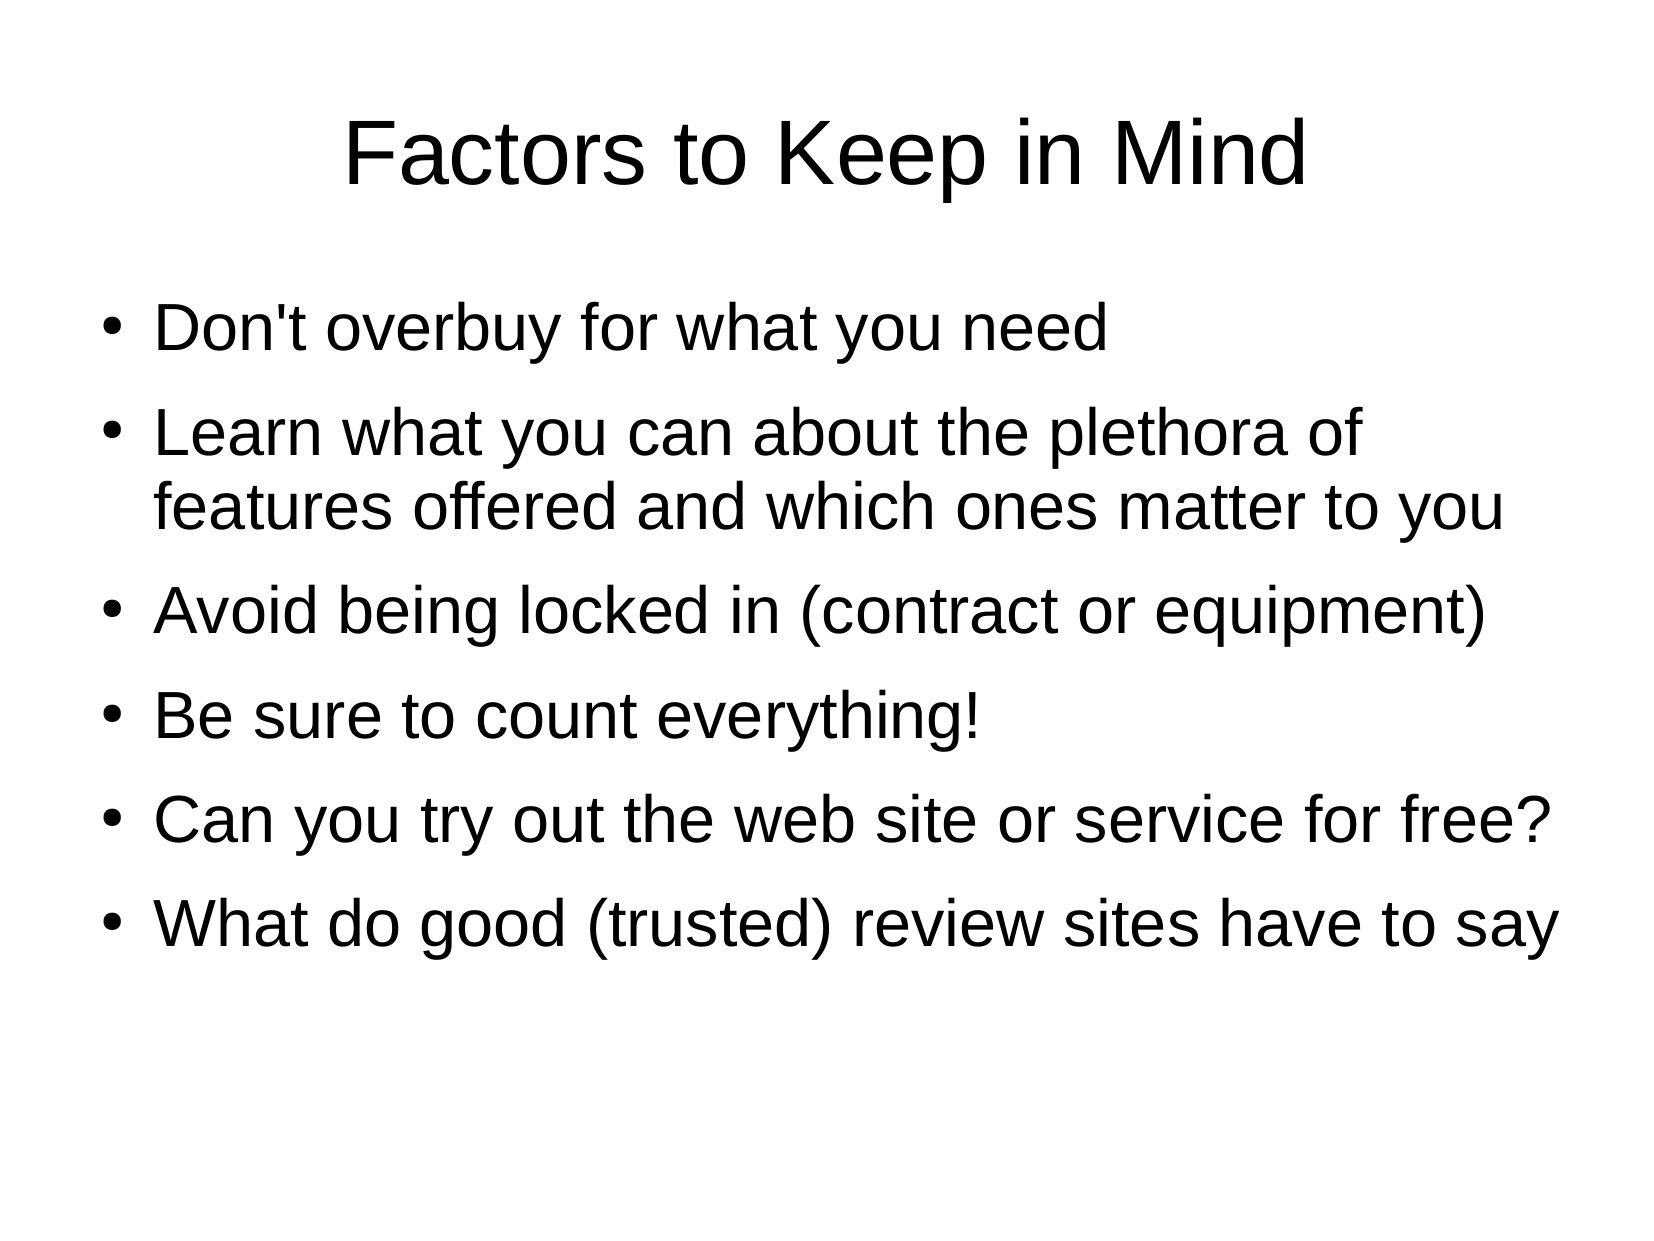

# Factors to Keep in Mind
Don't overbuy for what you need
Learn what you can about the plethora of features offered and which ones matter to you
Avoid being locked in (contract or equipment)
Be sure to count everything!
Can you try out the web site or service for free?
What do good (trusted) review sites have to say